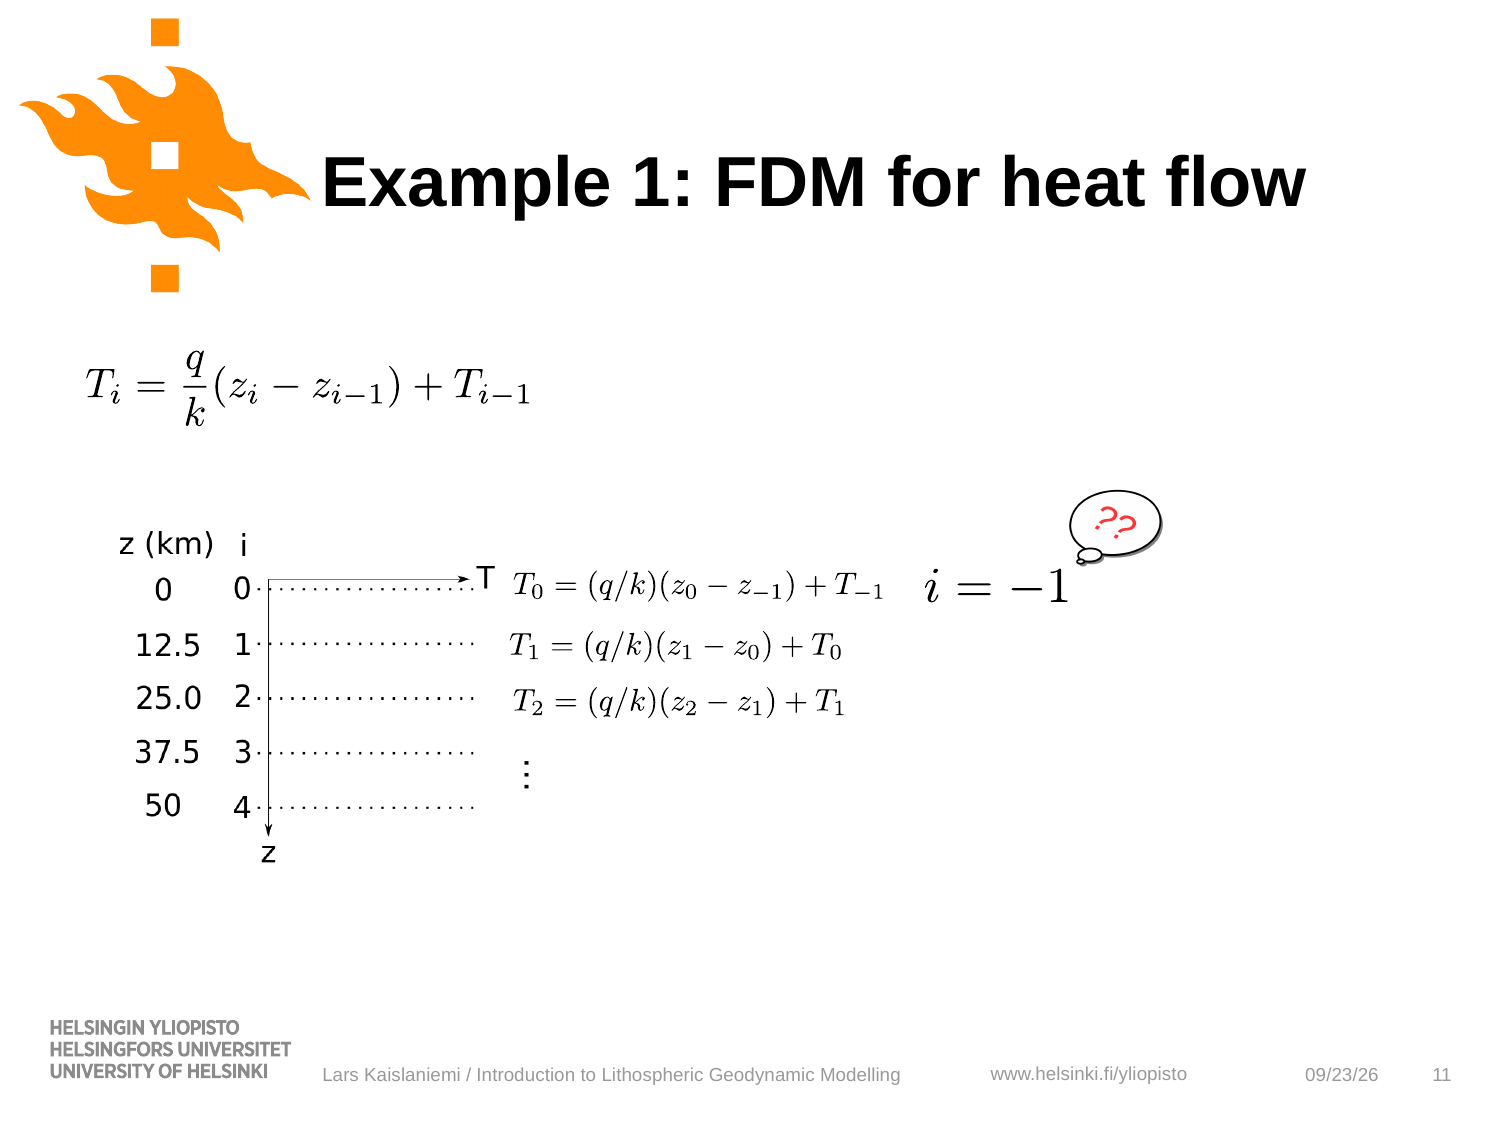

# Example 1: FDM for heat flow
??
…
Lars Kaislaniemi / Introduction to Lithospheric Geodynamic Modelling
11